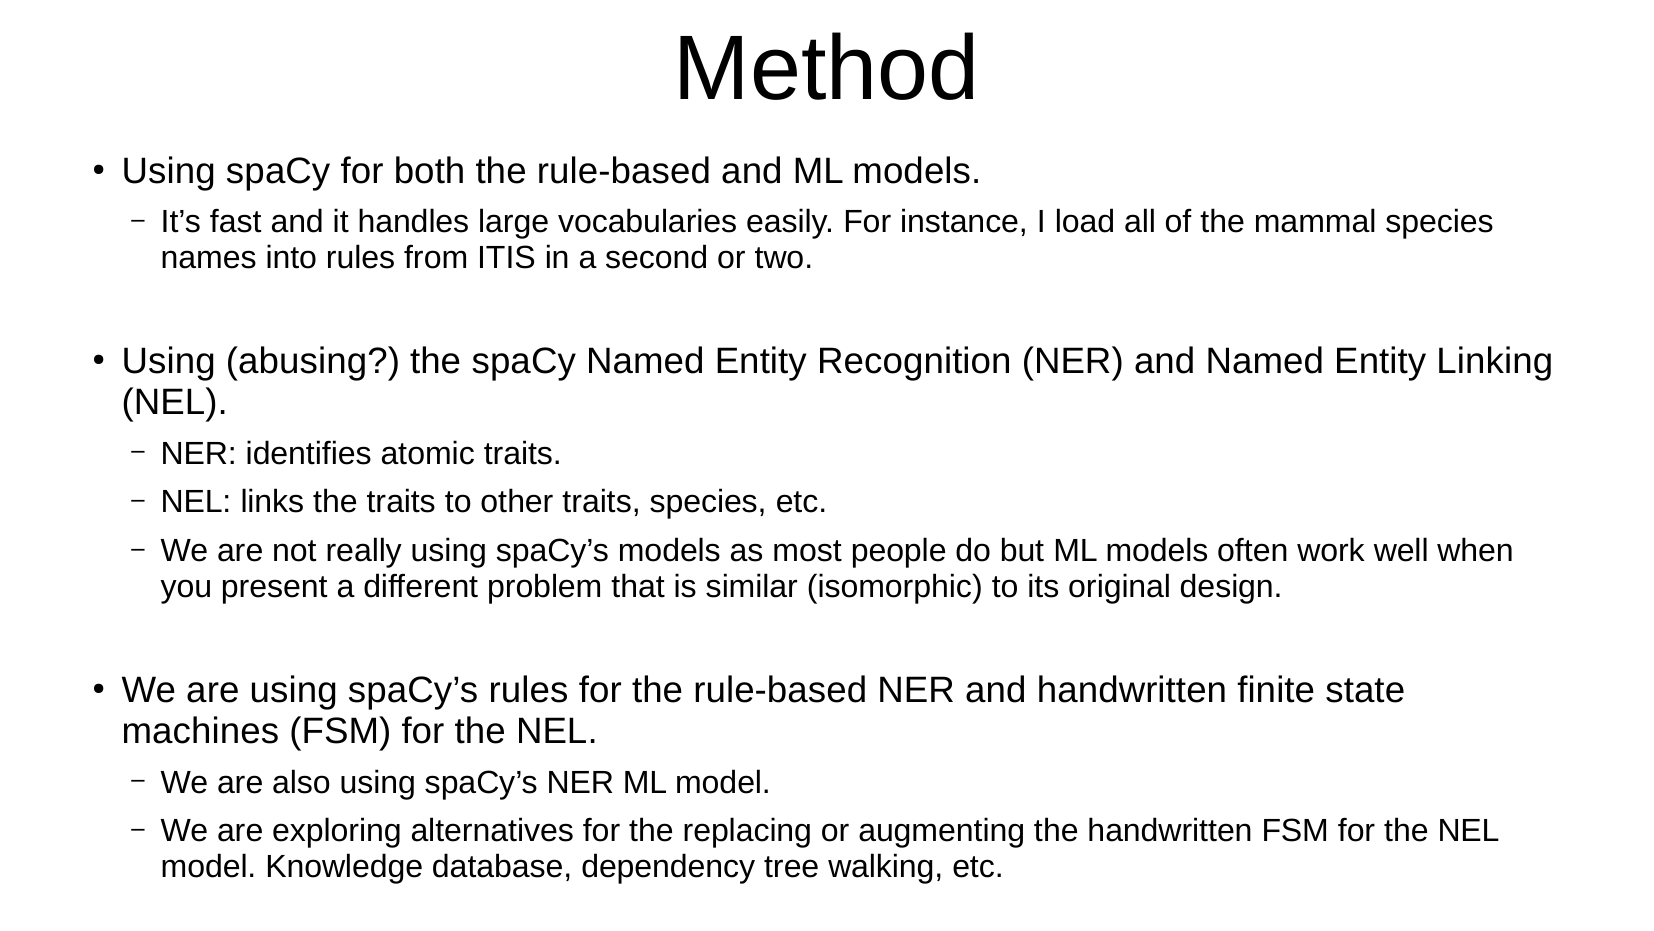

# Method
Using spaCy for both the rule-based and ML models.
It’s fast and it handles large vocabularies easily. For instance, I load all of the mammal species names into rules from ITIS in a second or two.
Using (abusing?) the spaCy Named Entity Recognition (NER) and Named Entity Linking (NEL).
NER: identifies atomic traits.
NEL: links the traits to other traits, species, etc.
We are not really using spaCy’s models as most people do but ML models often work well when you present a different problem that is similar (isomorphic) to its original design.
We are using spaCy’s rules for the rule-based NER and handwritten finite state machines (FSM) for the NEL.
We are also using spaCy’s NER ML model.
We are exploring alternatives for the replacing or augmenting the handwritten FSM for the NEL model. Knowledge database, dependency tree walking, etc.